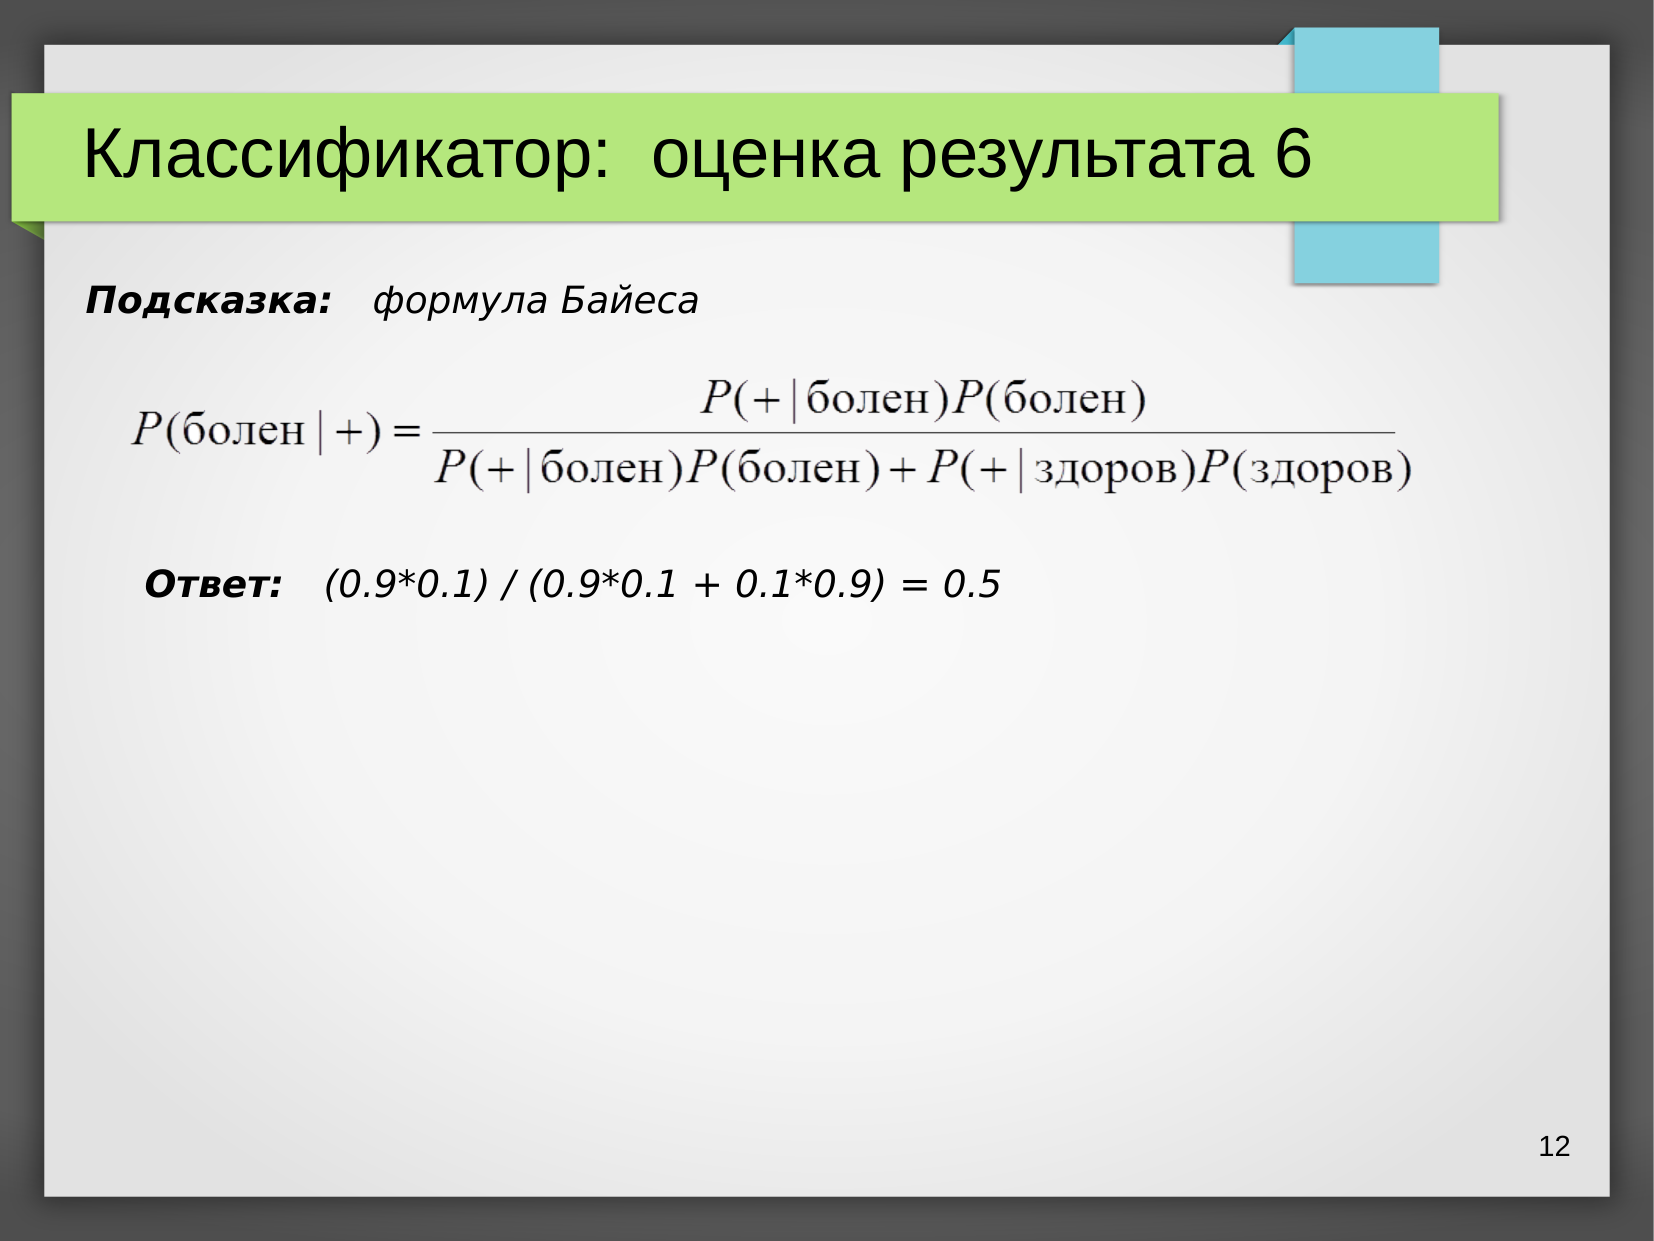

# Классификатор: оценка результата 6
Подсказка: формула Байеса
Ответ: (0.9*0.1) / (0.9*0.1 + 0.1*0.9) = 0.5
12